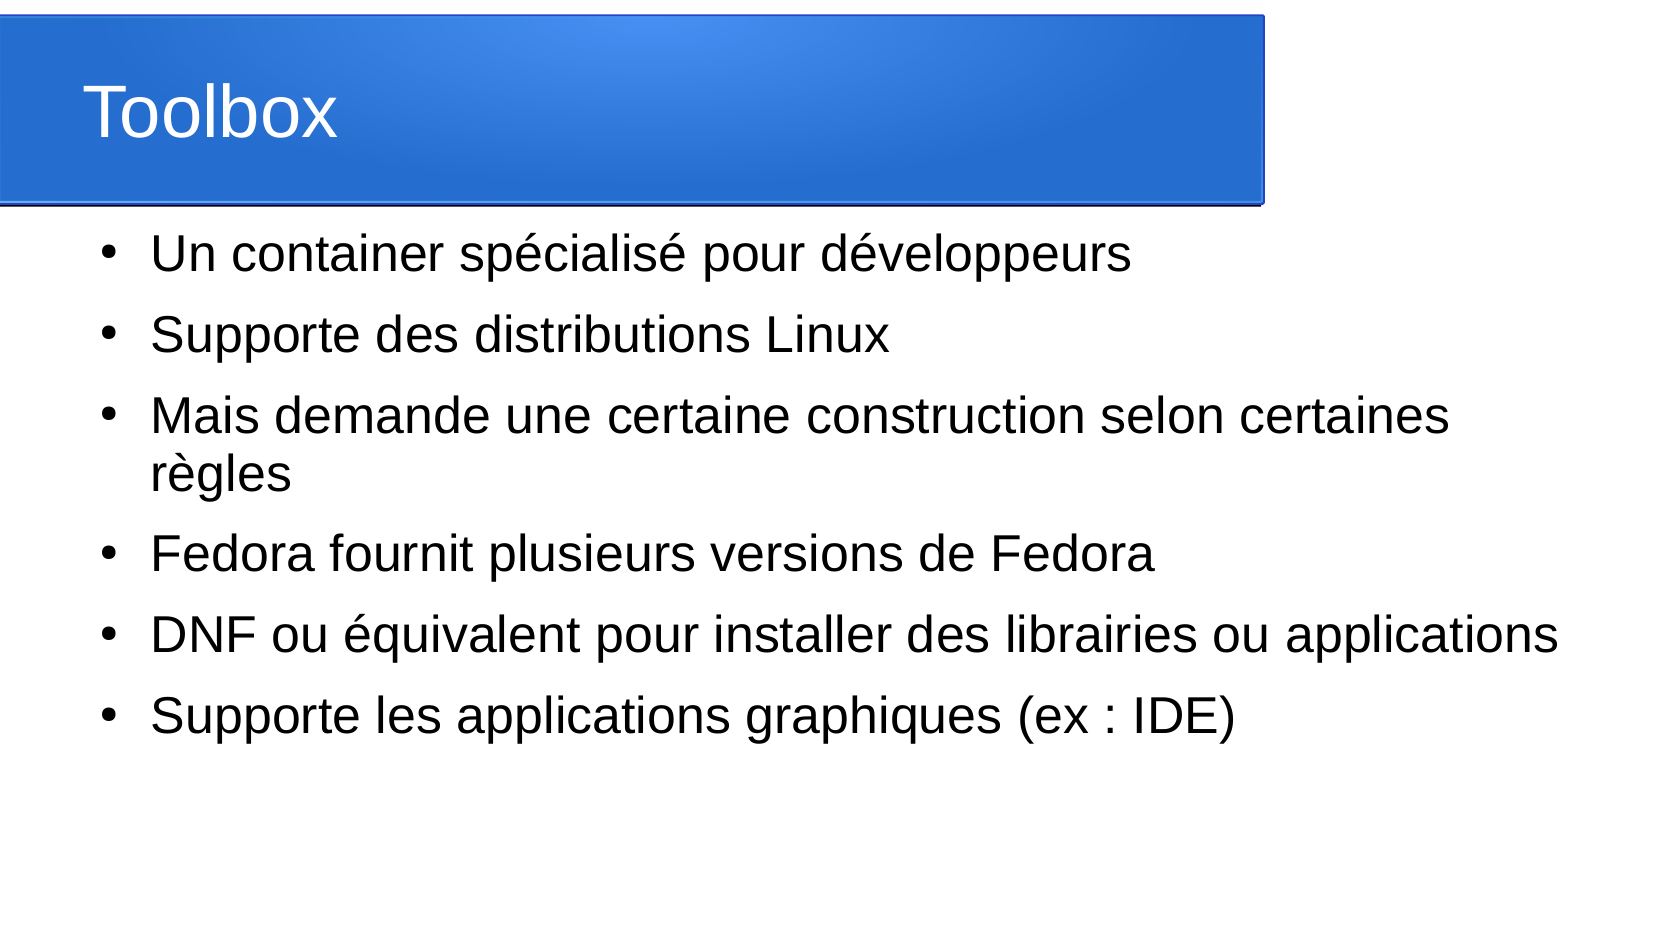

# Toolbox
Un container spécialisé pour développeurs
Supporte des distributions Linux
Mais demande une certaine construction selon certaines règles
Fedora fournit plusieurs versions de Fedora
DNF ou équivalent pour installer des librairies ou applications
Supporte les applications graphiques (ex : IDE)